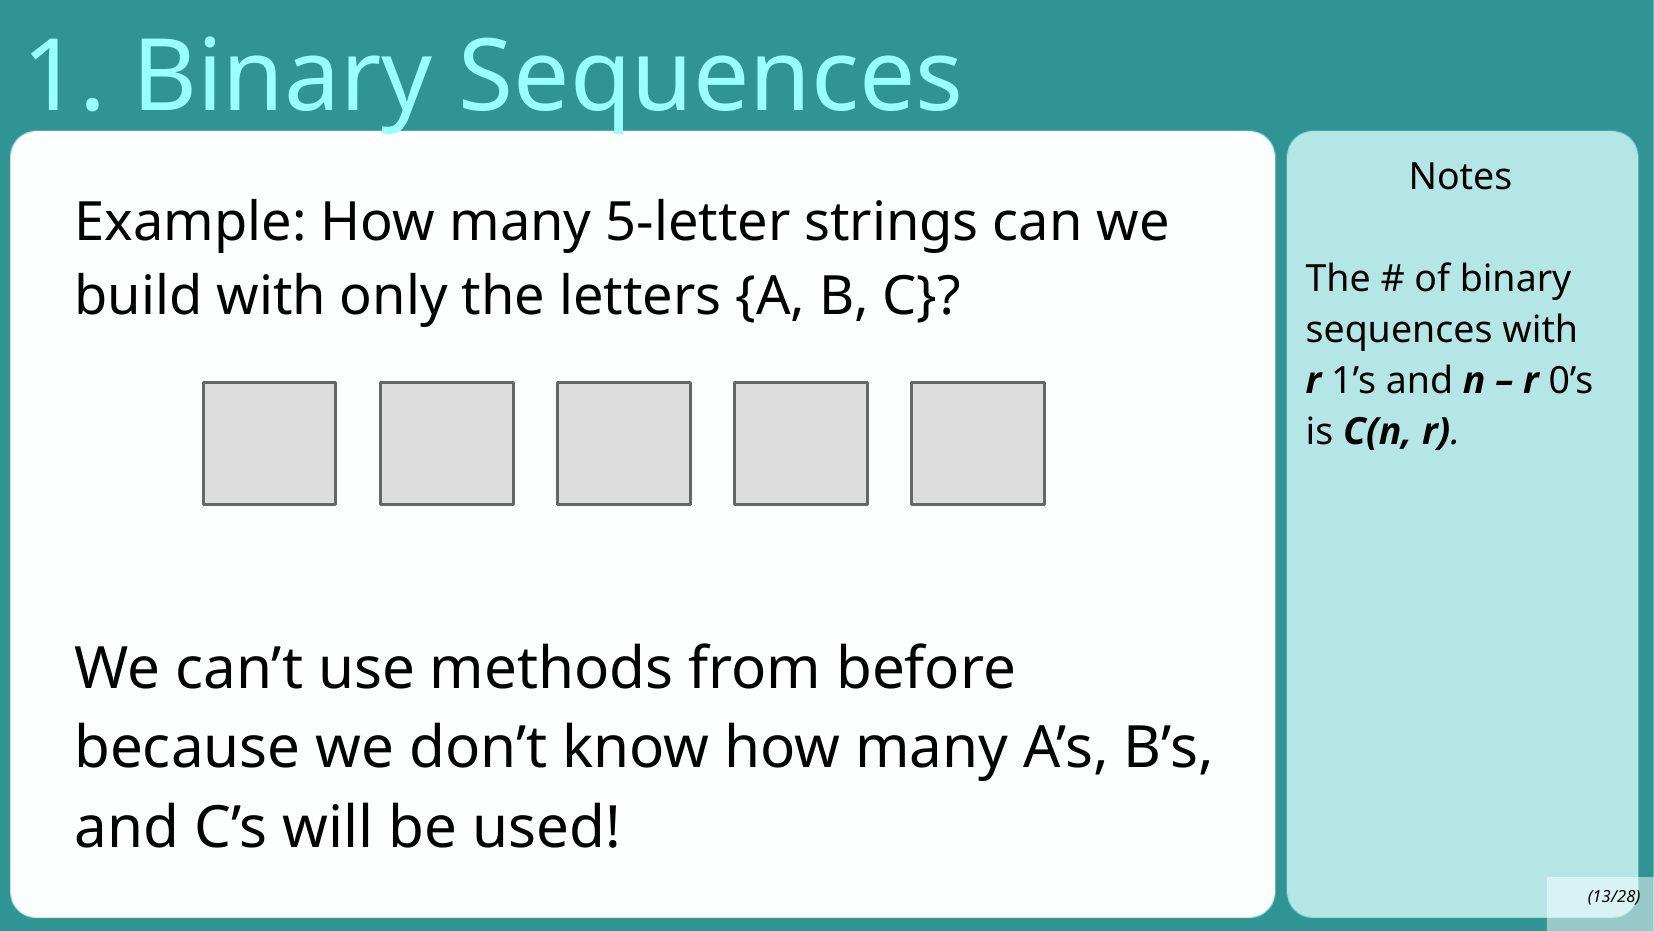

# 1. Binary Sequences
Notes
The # of binary sequences with
r 1’s and n – r 0’s is C(n, r).
Example: How many 5-letter strings can we build with only the letters {A, B, C}?
We can’t use methods from before because we don’t know how many A’s, B’s, and C’s will be used!